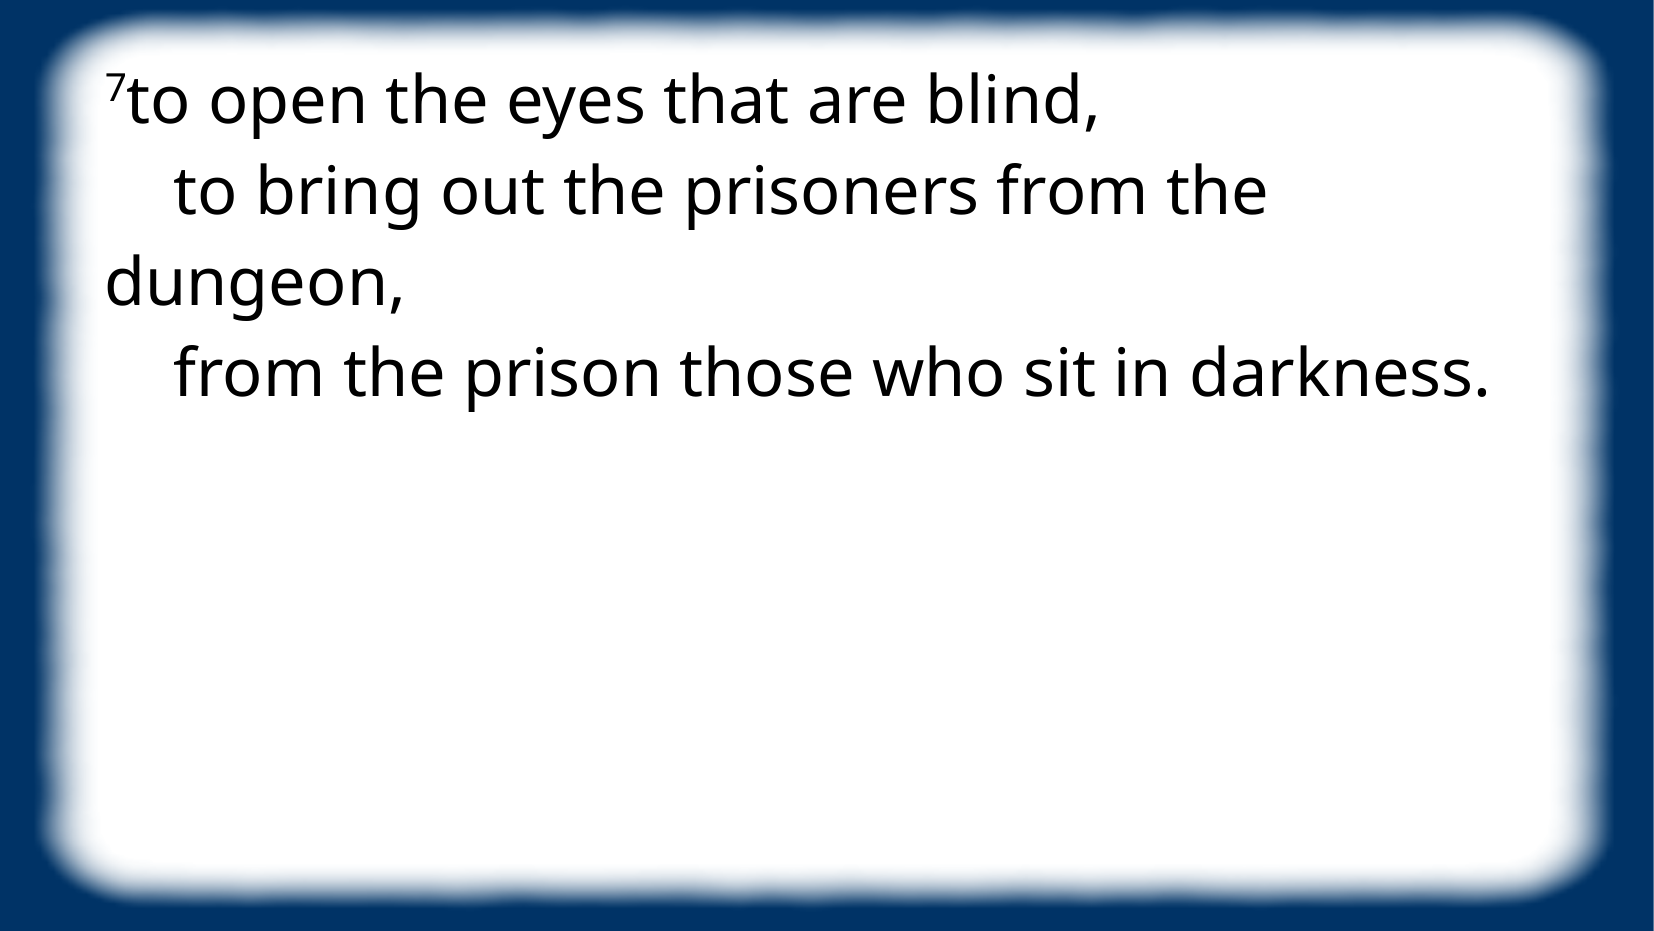

7to open the eyes that are blind,
 to bring out the prisoners from the dungeon,
 from the prison those who sit in darkness.